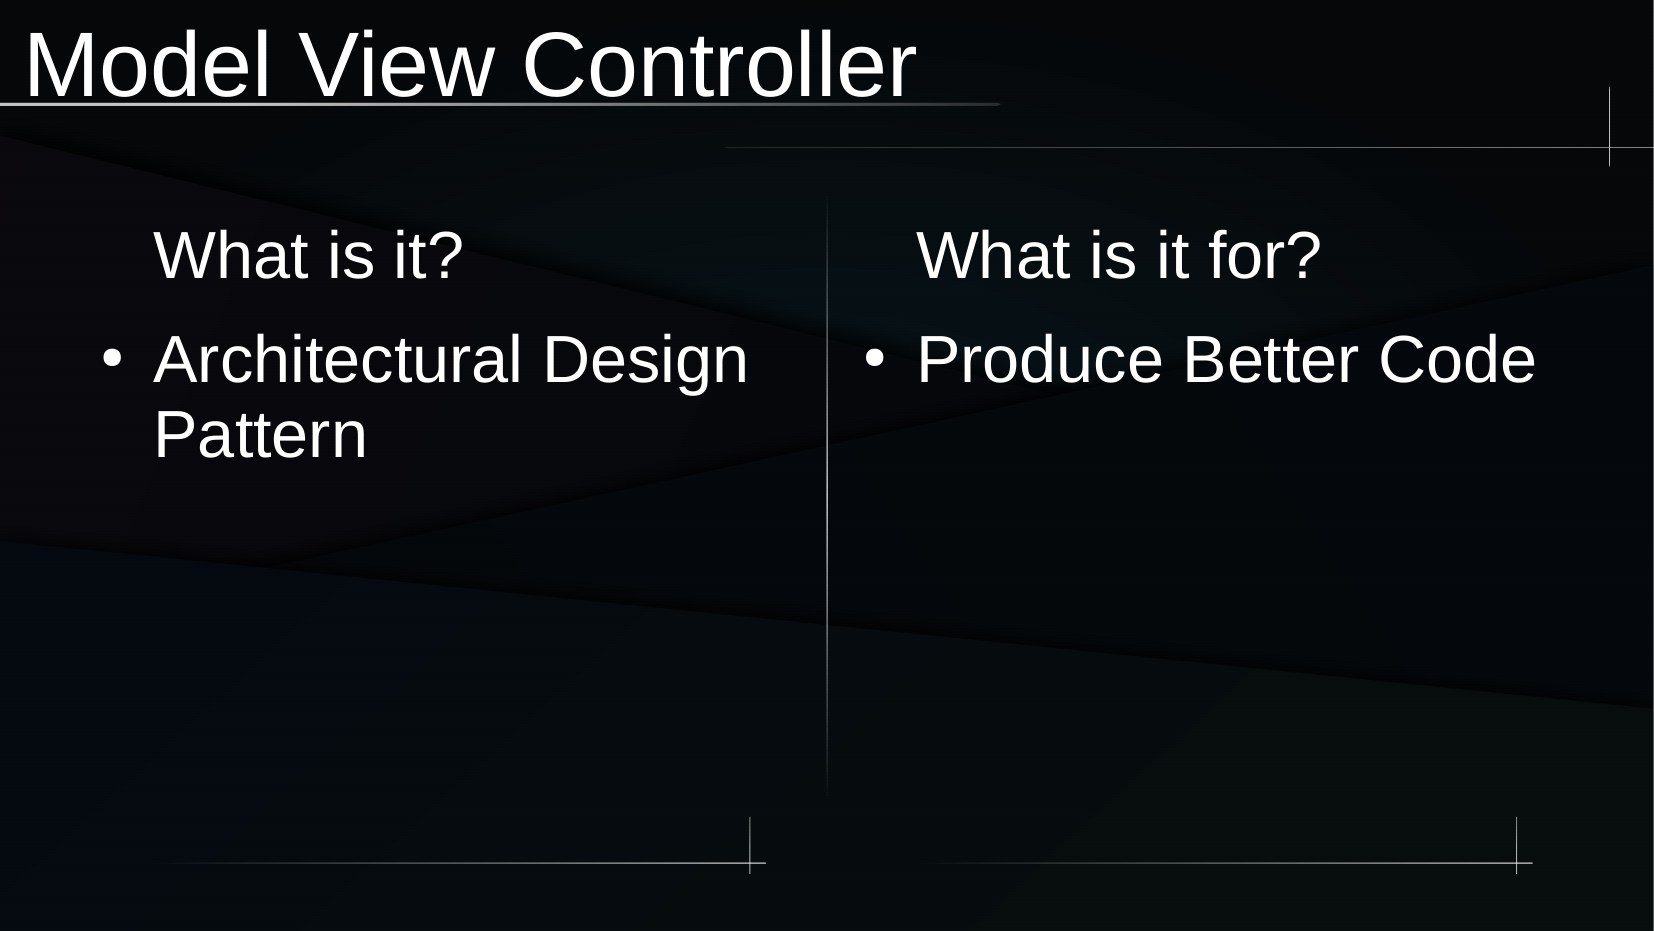

# Model View Controller
What is it?
Architectural Design Pattern
What is it for?
Produce Better Code